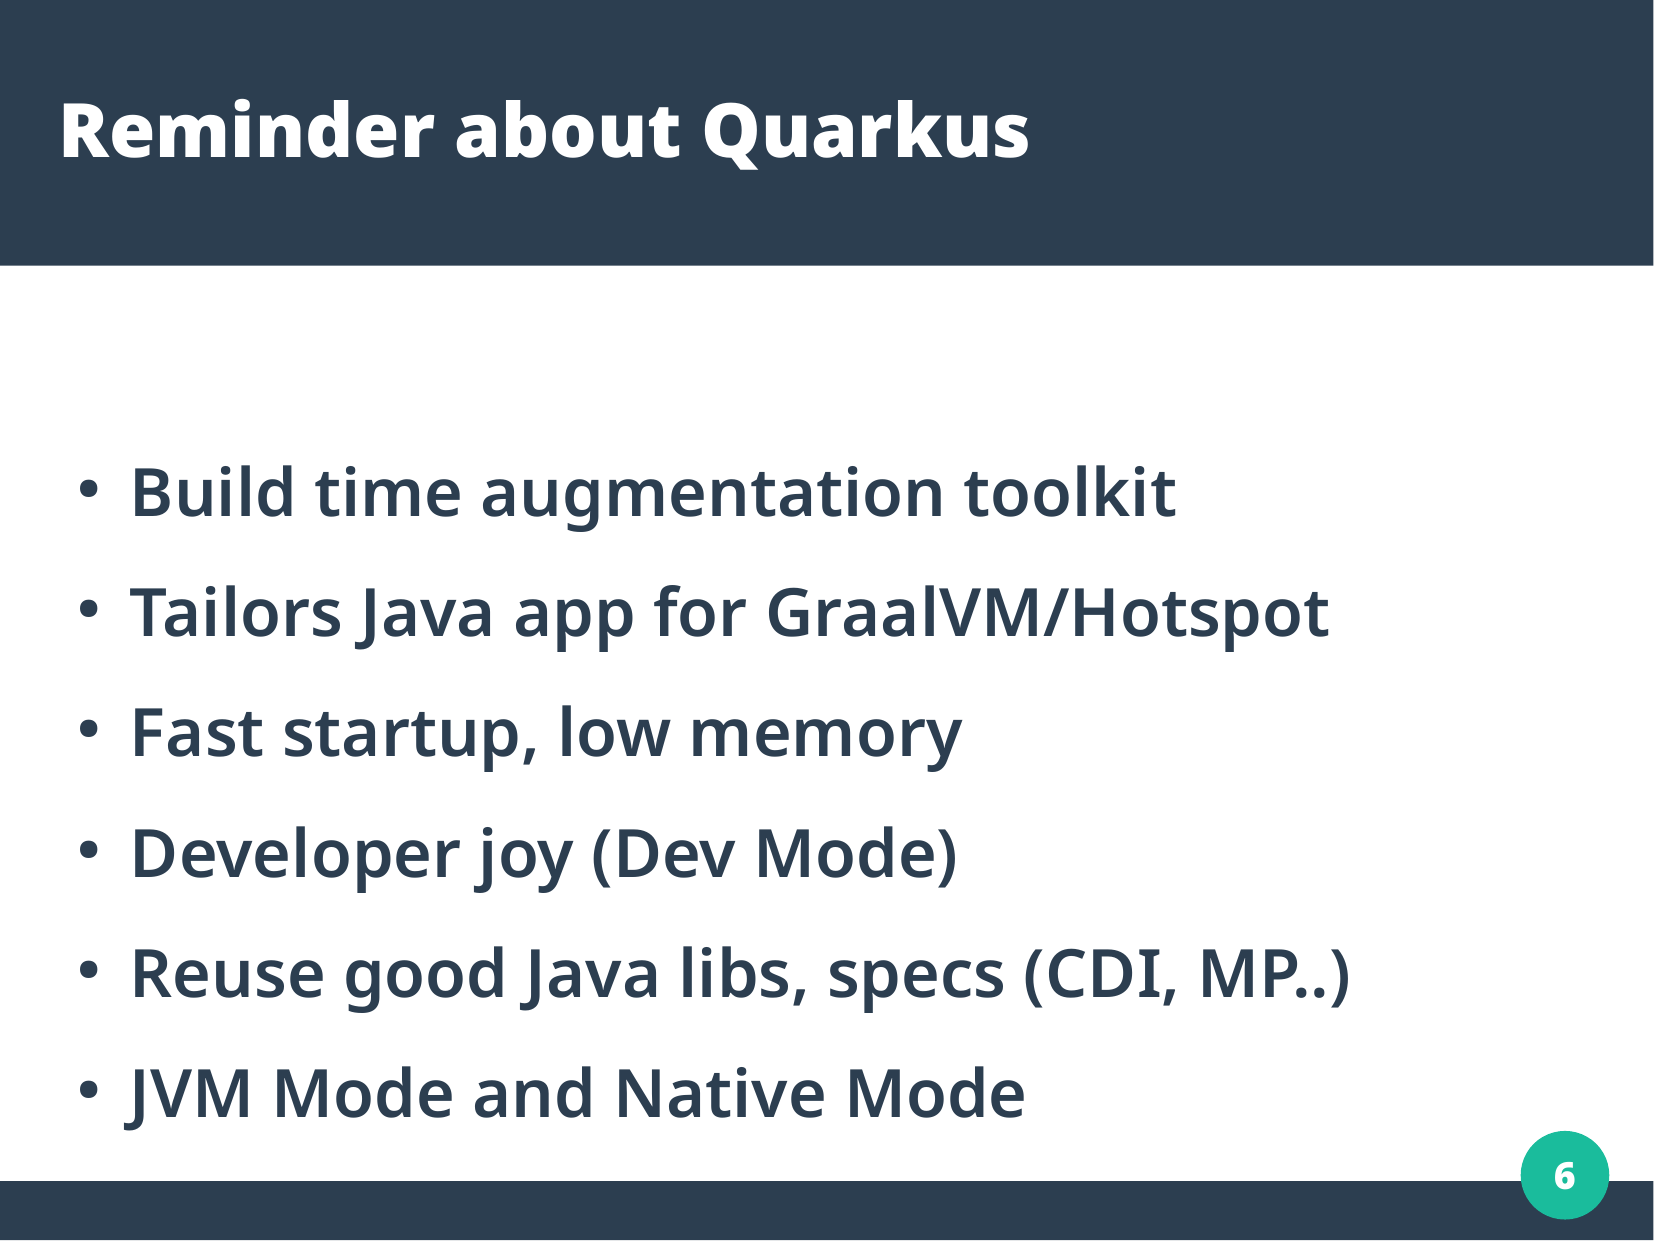

# Reminder about Quarkus
Build time augmentation toolkit
Tailors Java app for GraalVM/Hotspot
Fast startup, low memory
Developer joy (Dev Mode)
Reuse good Java libs, specs (CDI, MP..)
JVM Mode and Native Mode
6